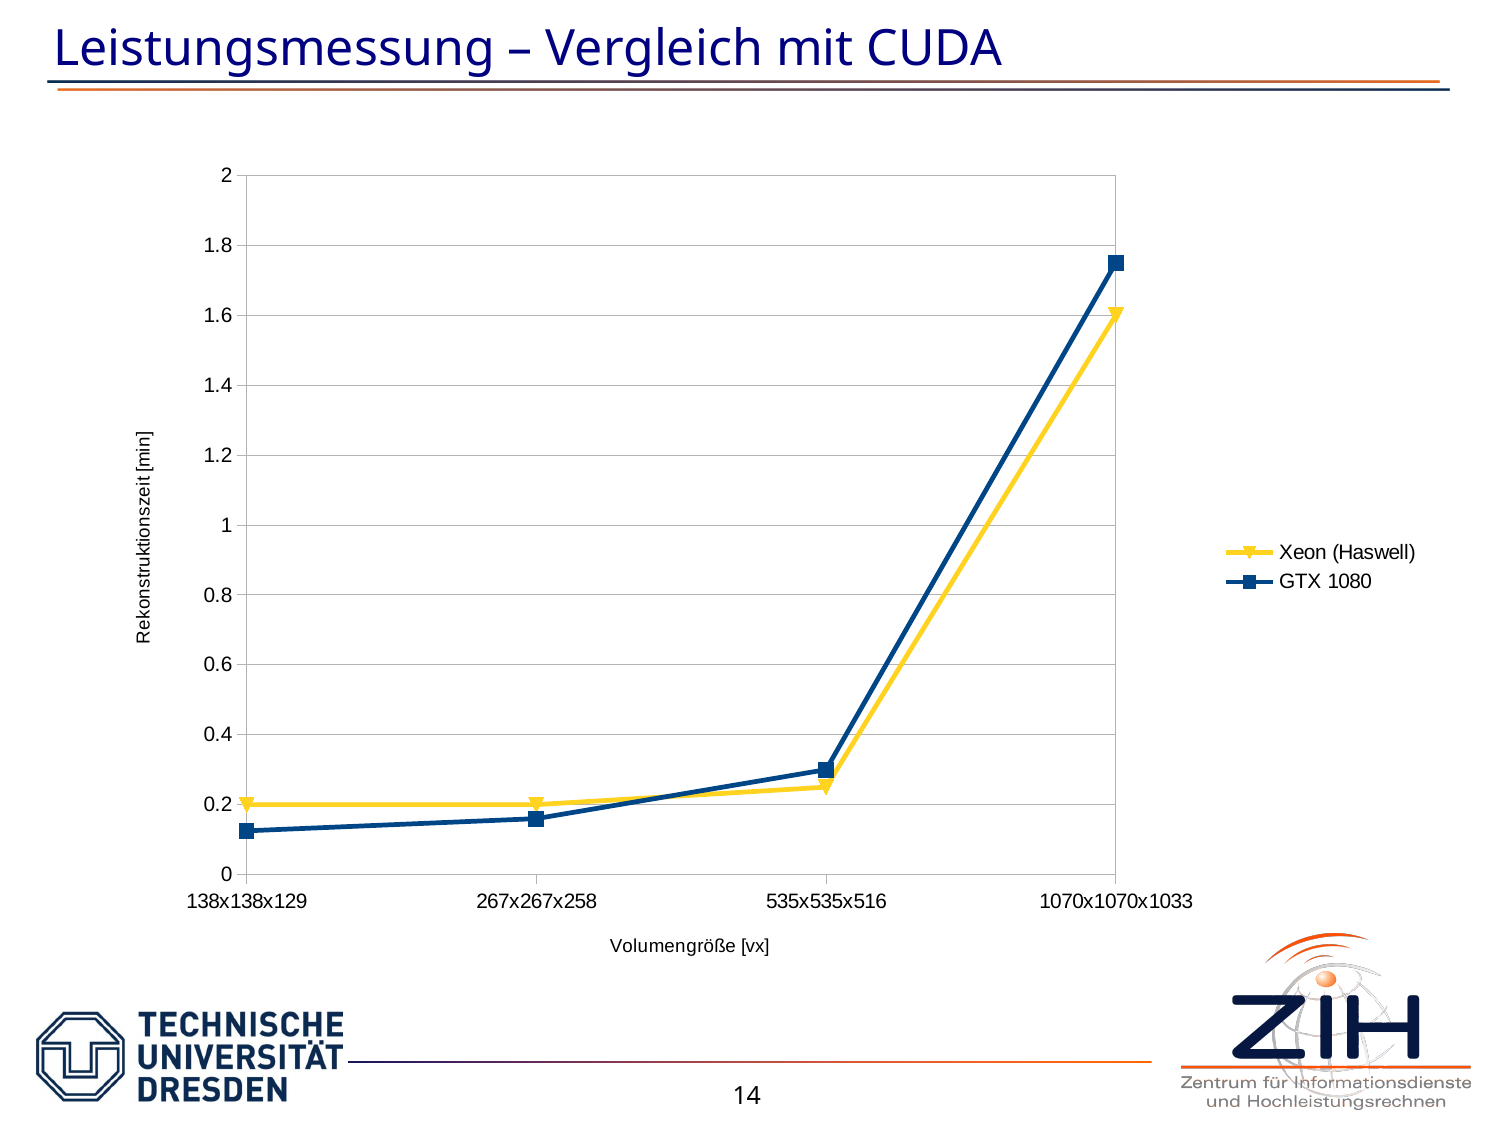

# Leistungsmessung – Vergleich mit CUDA
### Chart
| Category | Xeon (Haswell) | GTX 1080 |
|---|---|---|
| 138x138x129 | 0.2 | 0.125 |
| 267x267x258 | 0.2 | 0.16 |
| 535x535x516 | 0.25 | 0.3 |
| 1070x1070x1033 | 1.6 | 1.75 |14